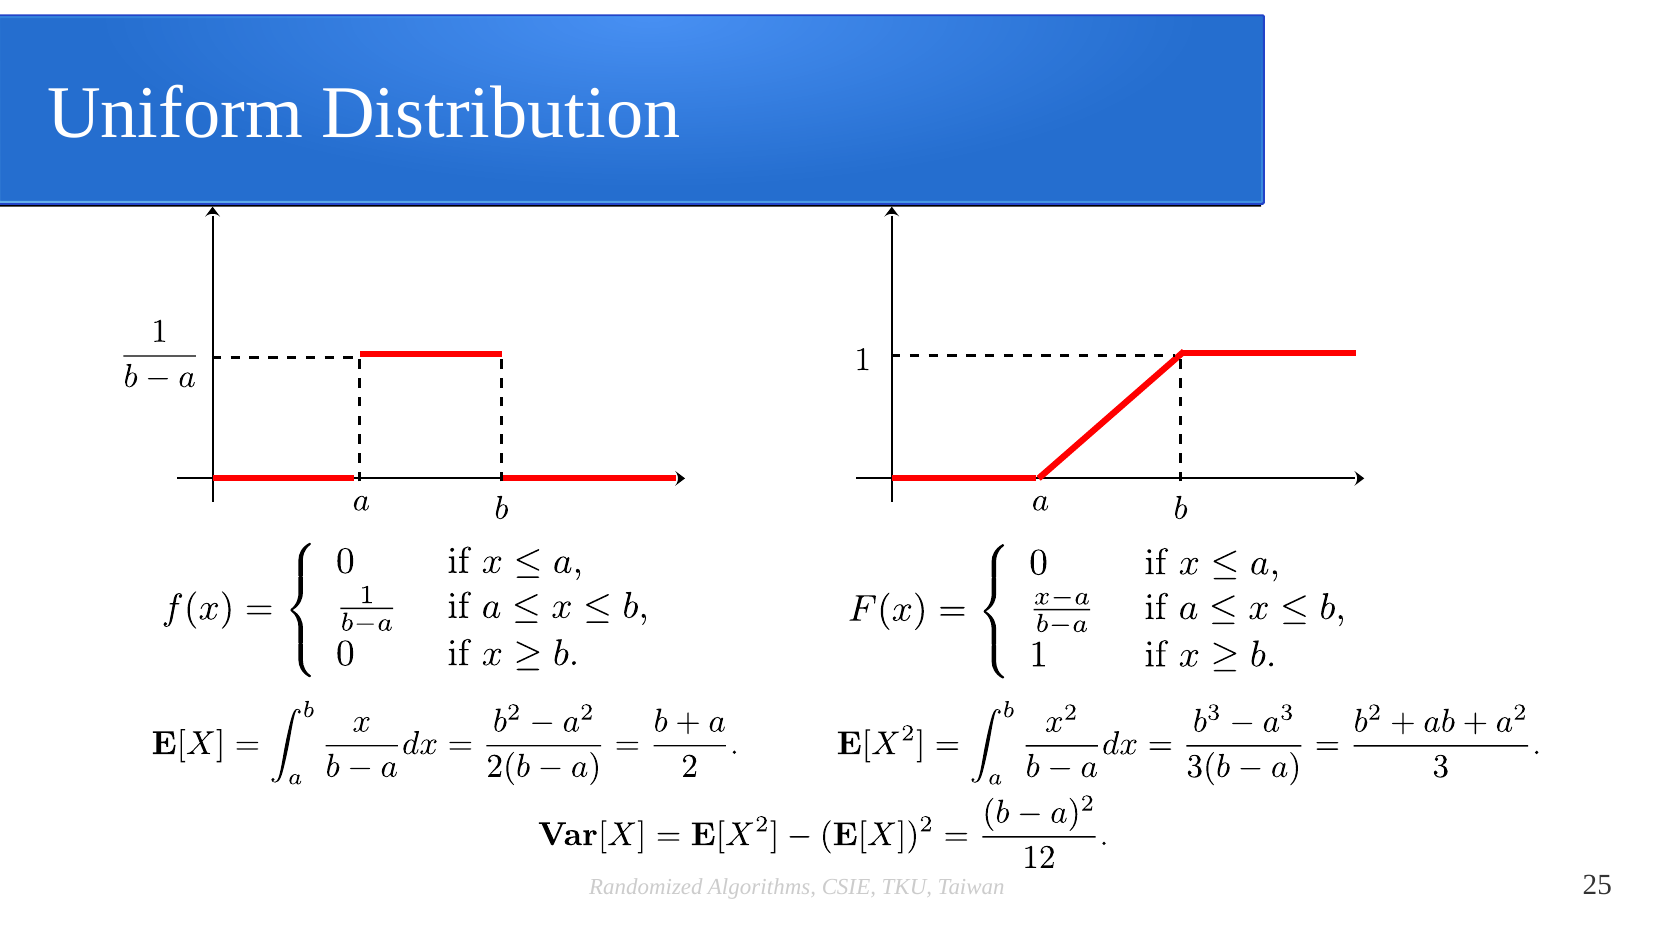

# Uniform Distribution
25
Randomized Algorithms, CSIE, TKU, Taiwan